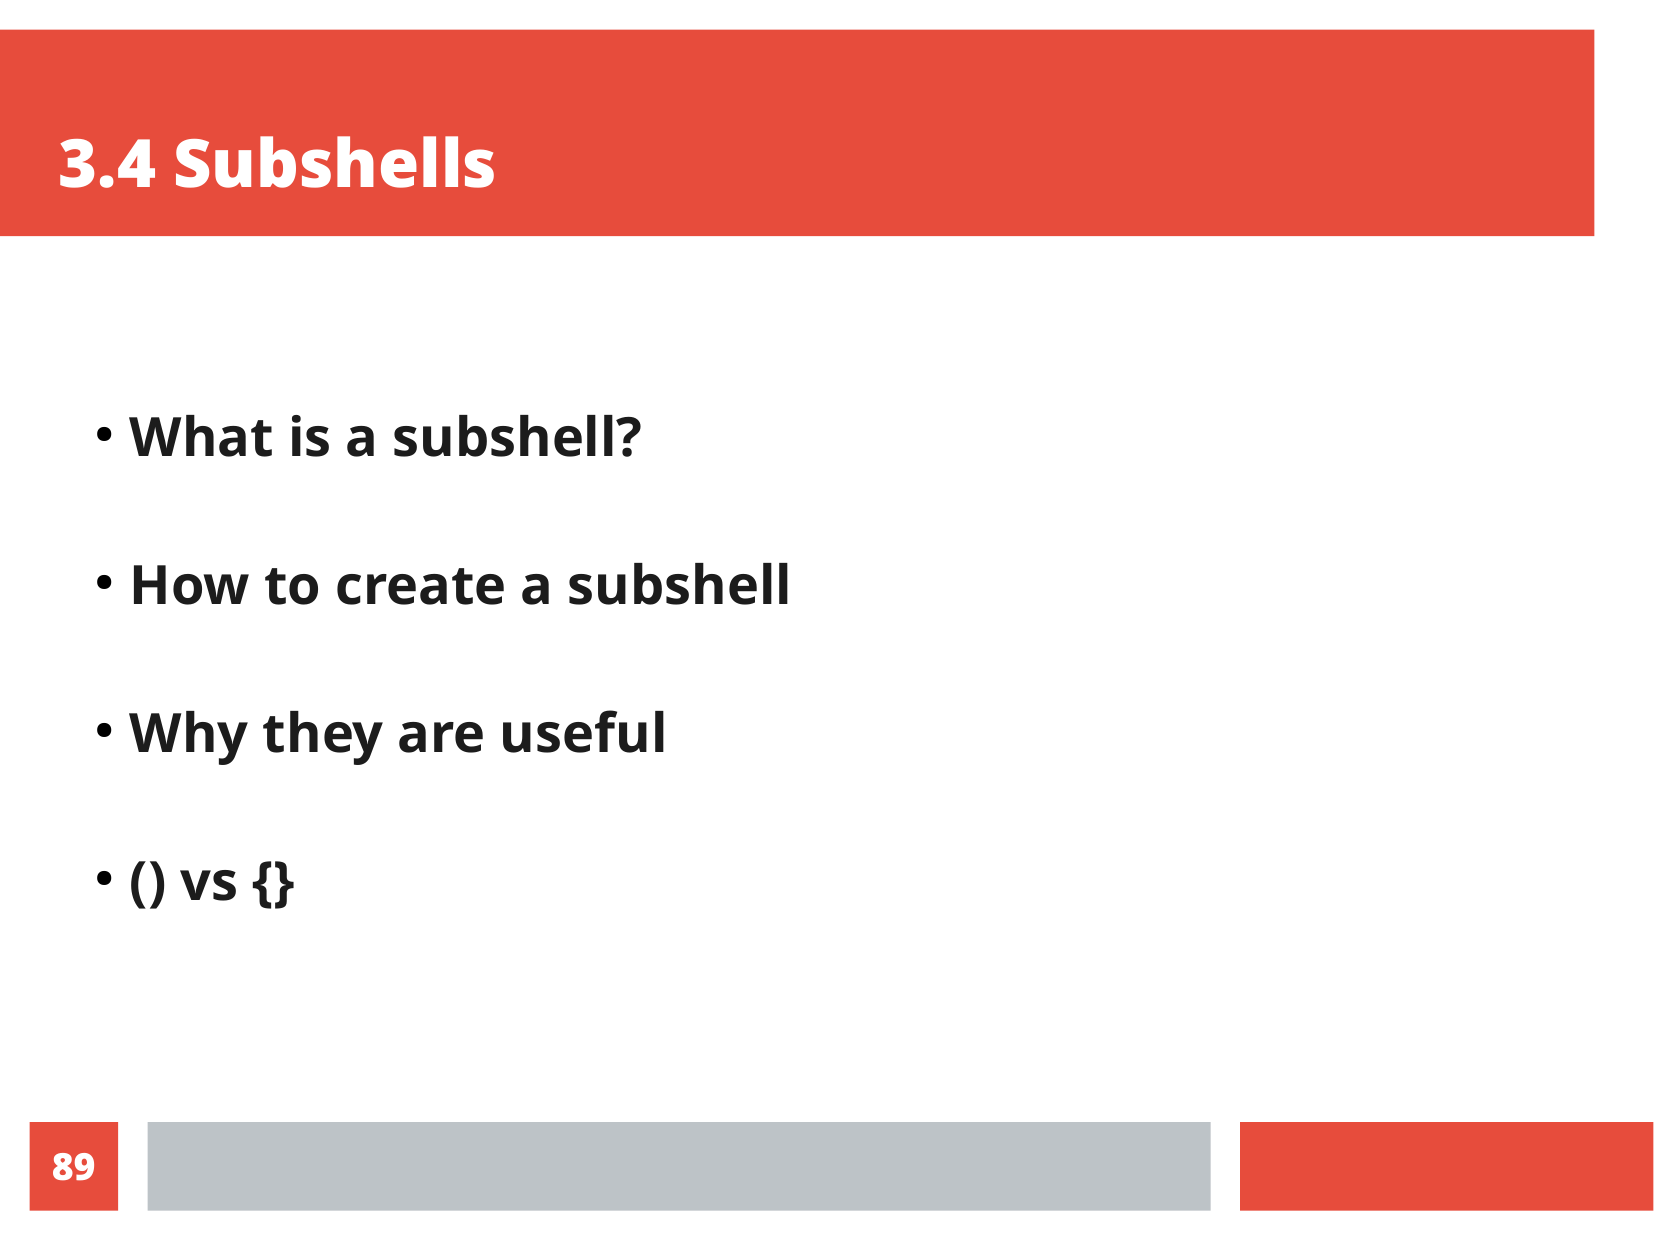

# 3.4 Subshells
What is a subshell?
How to create a subshell
Why they are useful
() vs {}
89